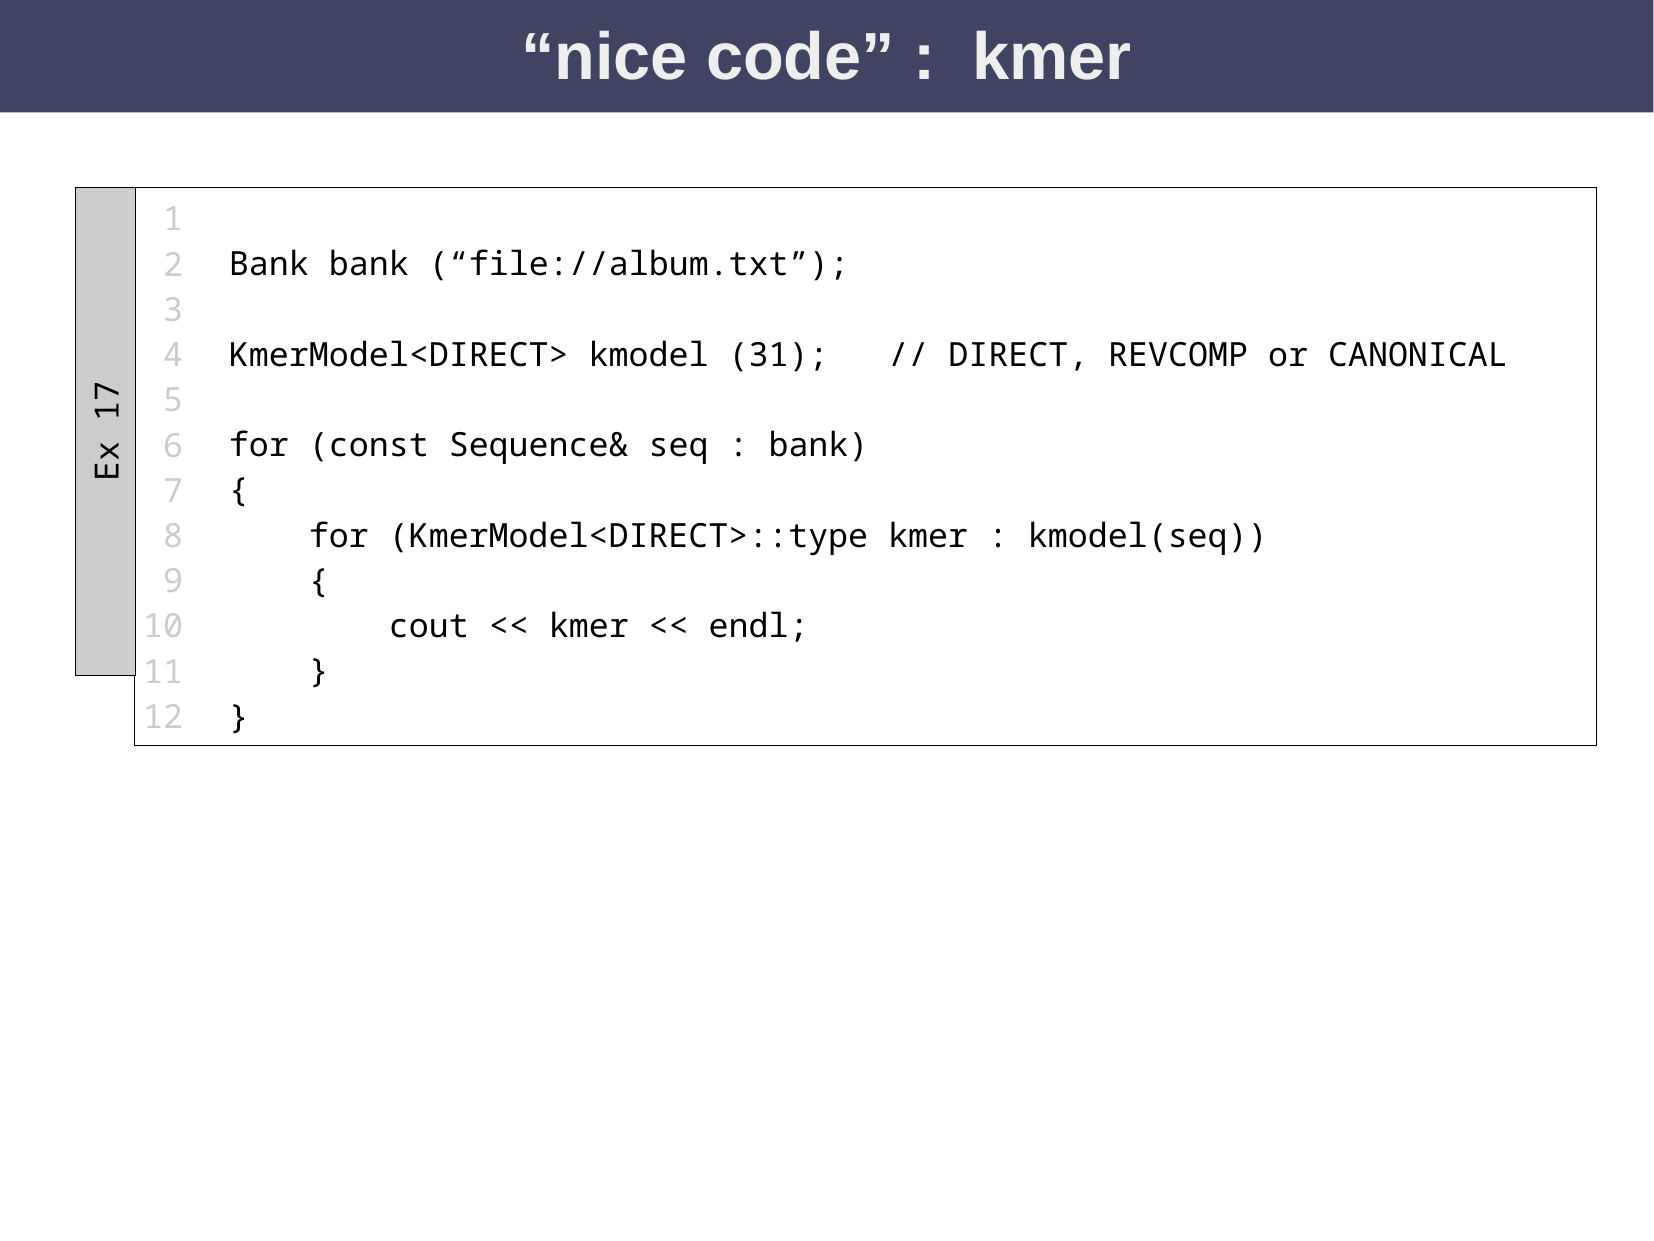

“nice code” : kmer
 Bank bank (“file://album.txt”);
 KmerModel<DIRECT> kmodel (31); // DIRECT, REVCOMP or CANONICAL
 for (const Sequence& seq : bank)
 {
 for (KmerModel<DIRECT>::type kmer : kmodel(seq))
 {
 cout << kmer << endl;
 }
 }
 1
 2
 3
 4
 5
 6
 7
 8
 9
10
11
12
Ex 17